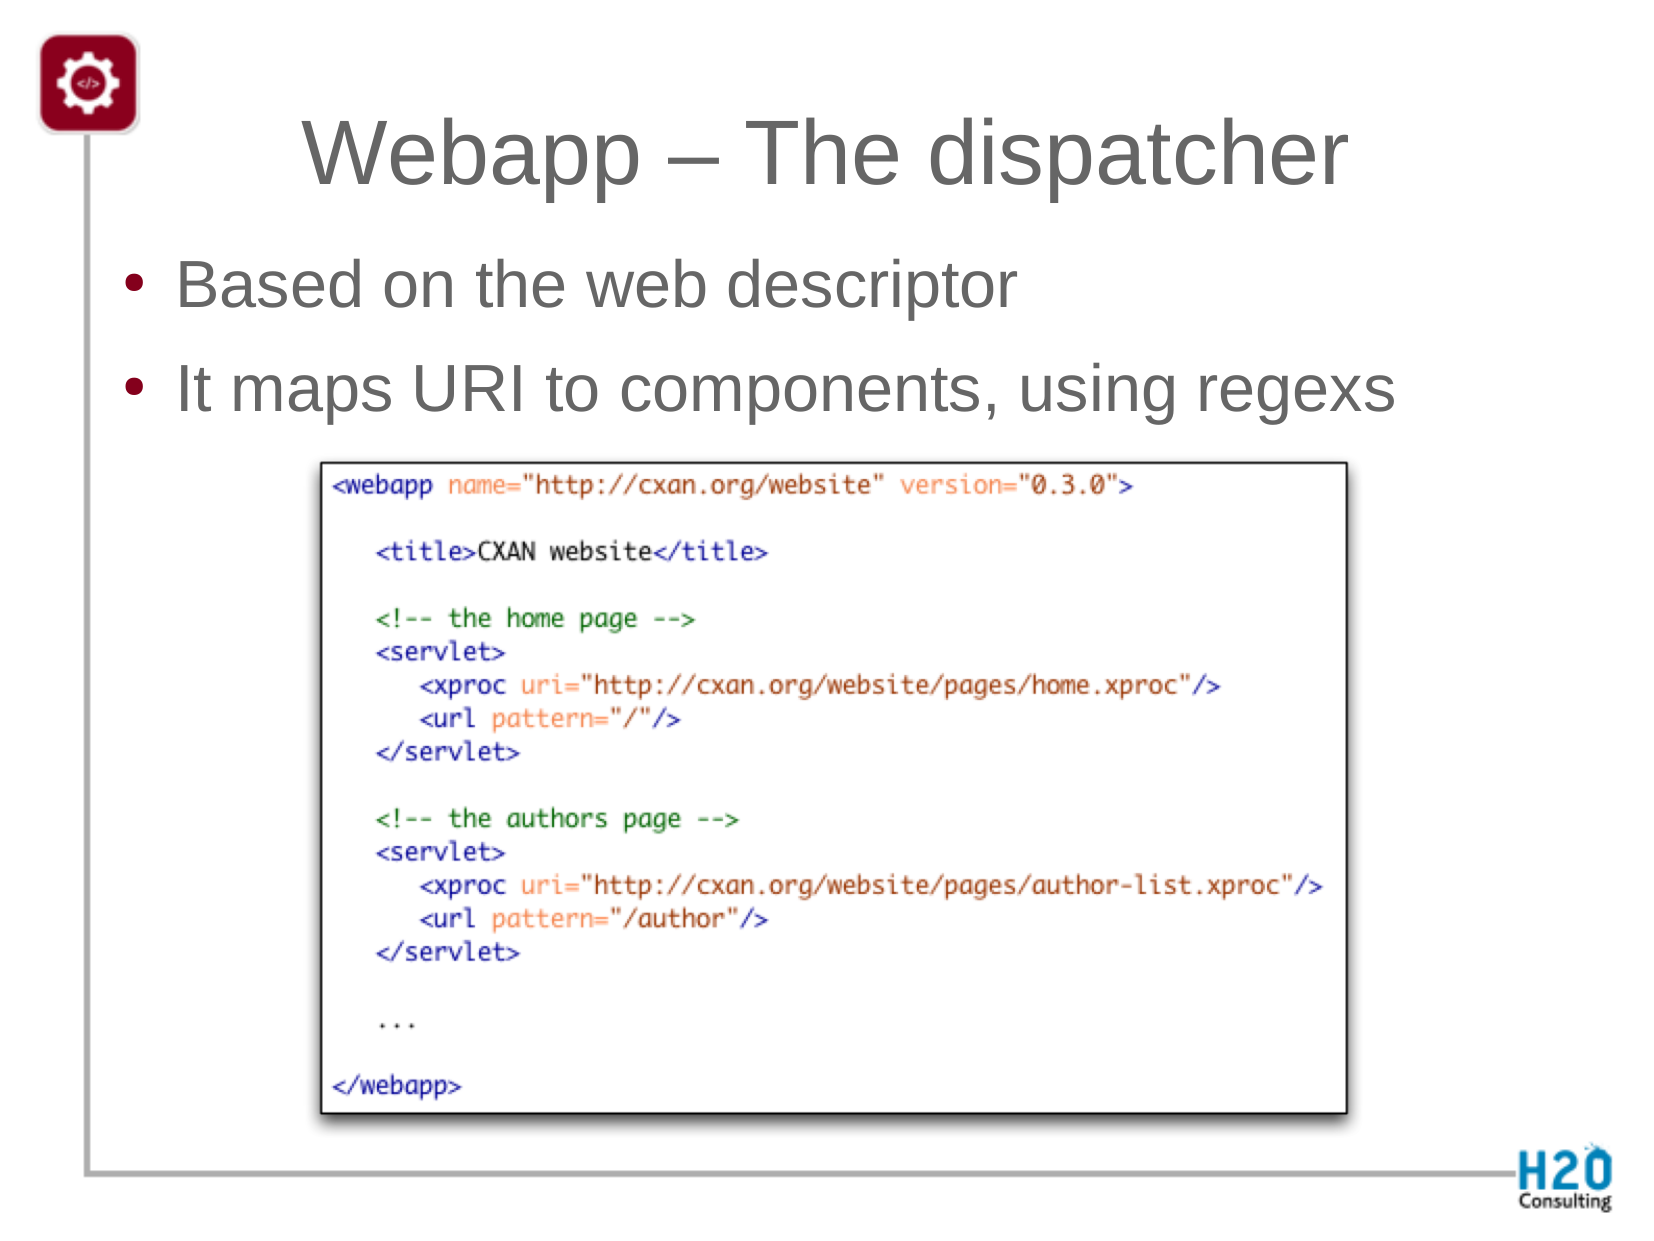

# Webapp – The dispatcher
Based on the web descriptor
It maps URI to components, using regexs